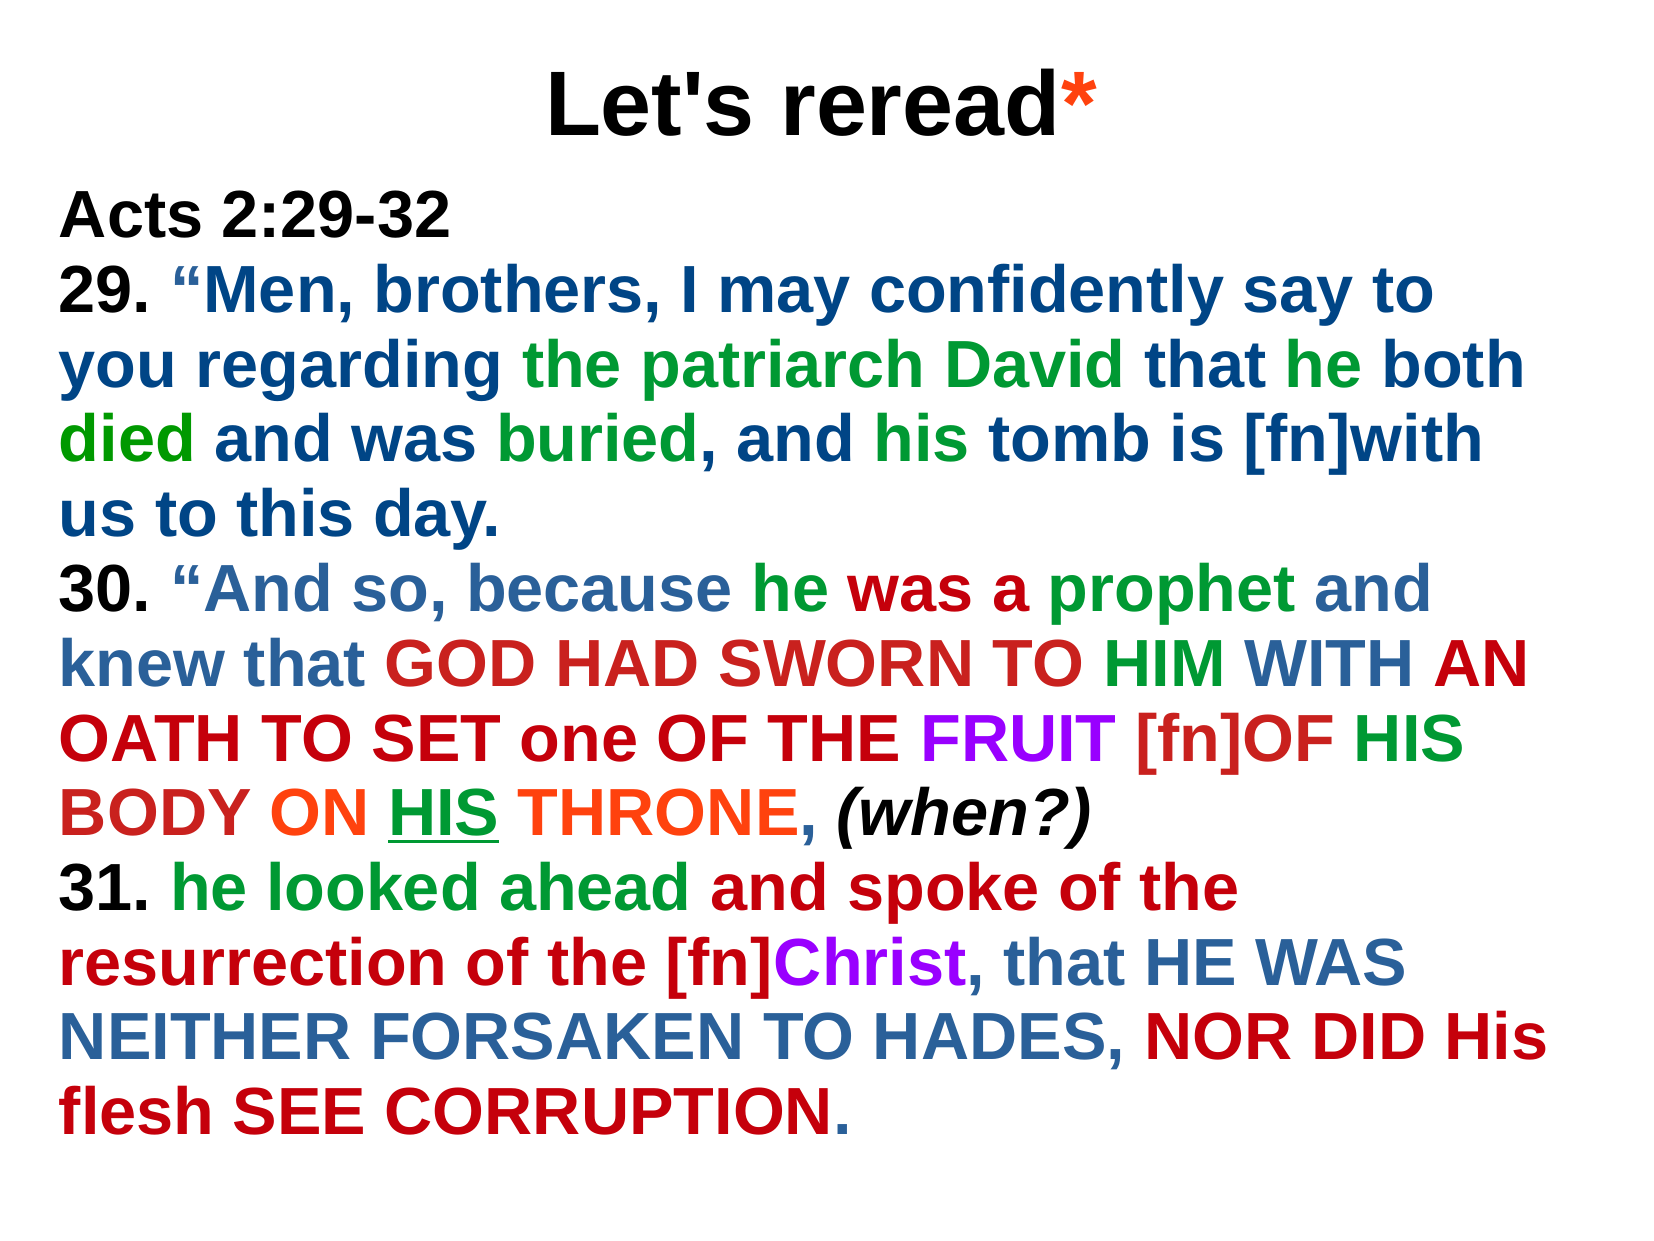

Let's reread*
# Acts 2:29-32 29. “Men, brothers, I may confidently say to you regarding the patriarch David that he both died and was buried, and his tomb is [fn]with us to this day. 30. “And so, because he was a prophet and knew that GOD HAD SWORN TO HIM WITH AN OATH TO SET one OF THE FRUIT [fn]OF HIS BODY ON HIS THRONE, (when?) 31. he looked ahead and spoke of the resurrection of the [fn]Christ, that HE WAS NEITHER FORSAKEN TO HADES, NOR DID His flesh SEE CORRUPTION.